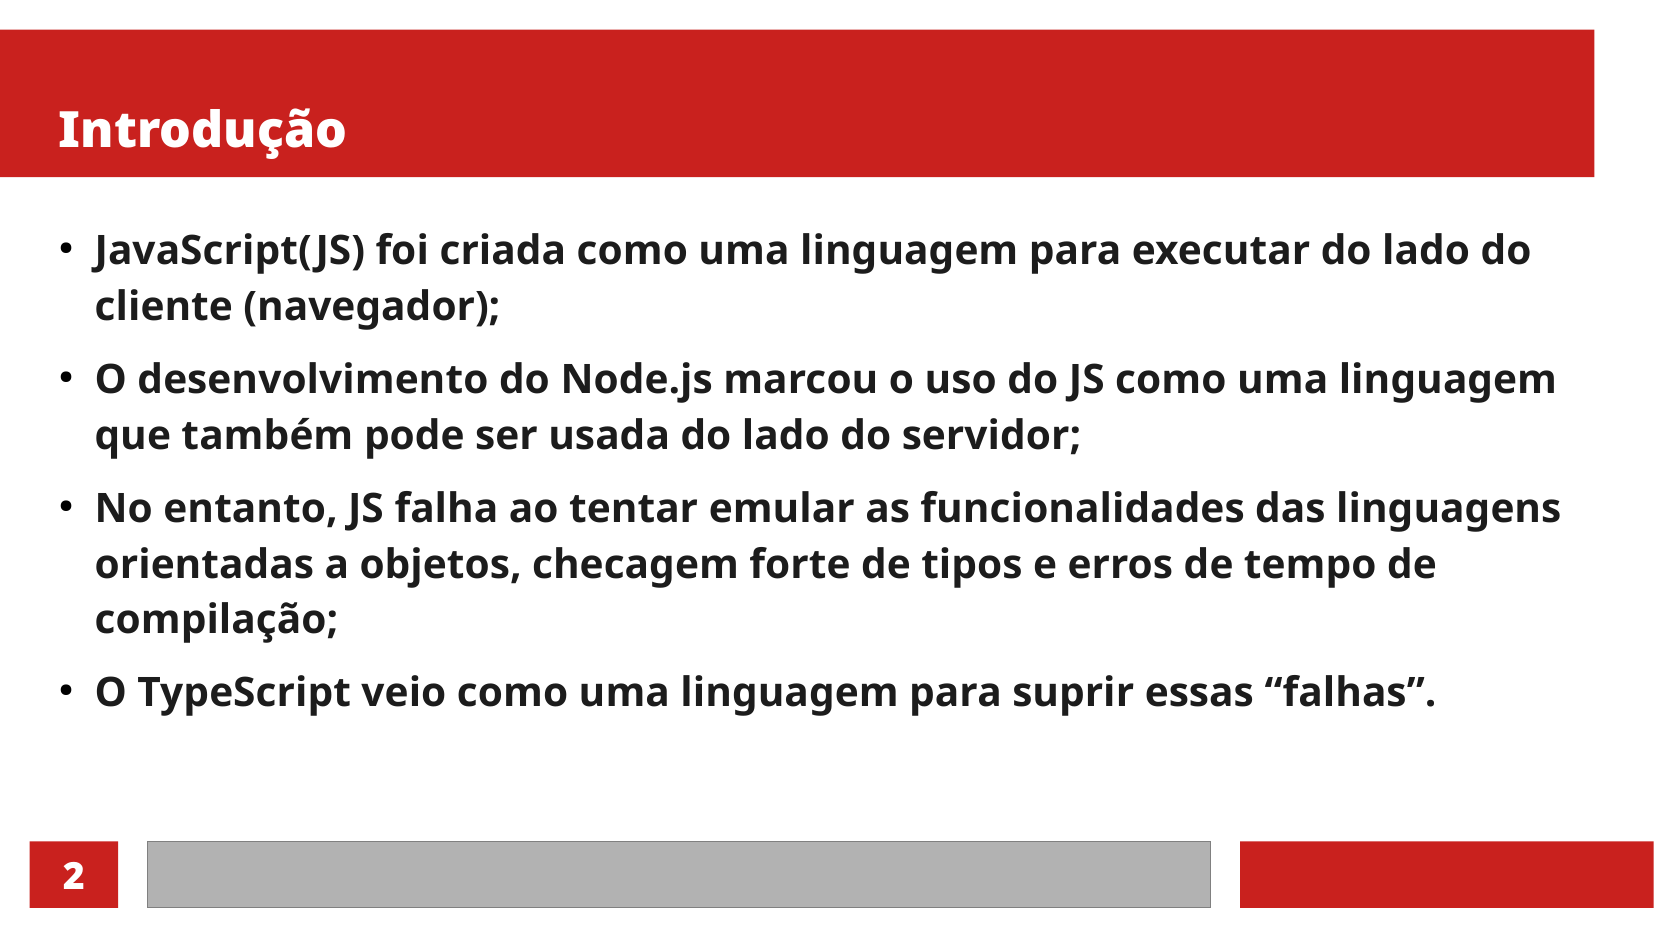

# Introdução
JavaScript(JS) foi criada como uma linguagem para executar do lado do cliente (navegador);
O desenvolvimento do Node.js marcou o uso do JS como uma linguagem que também pode ser usada do lado do servidor;
No entanto, JS falha ao tentar emular as funcionalidades das linguagens orientadas a objetos, checagem forte de tipos e erros de tempo de compilação;
O TypeScript veio como uma linguagem para suprir essas “falhas”.
2